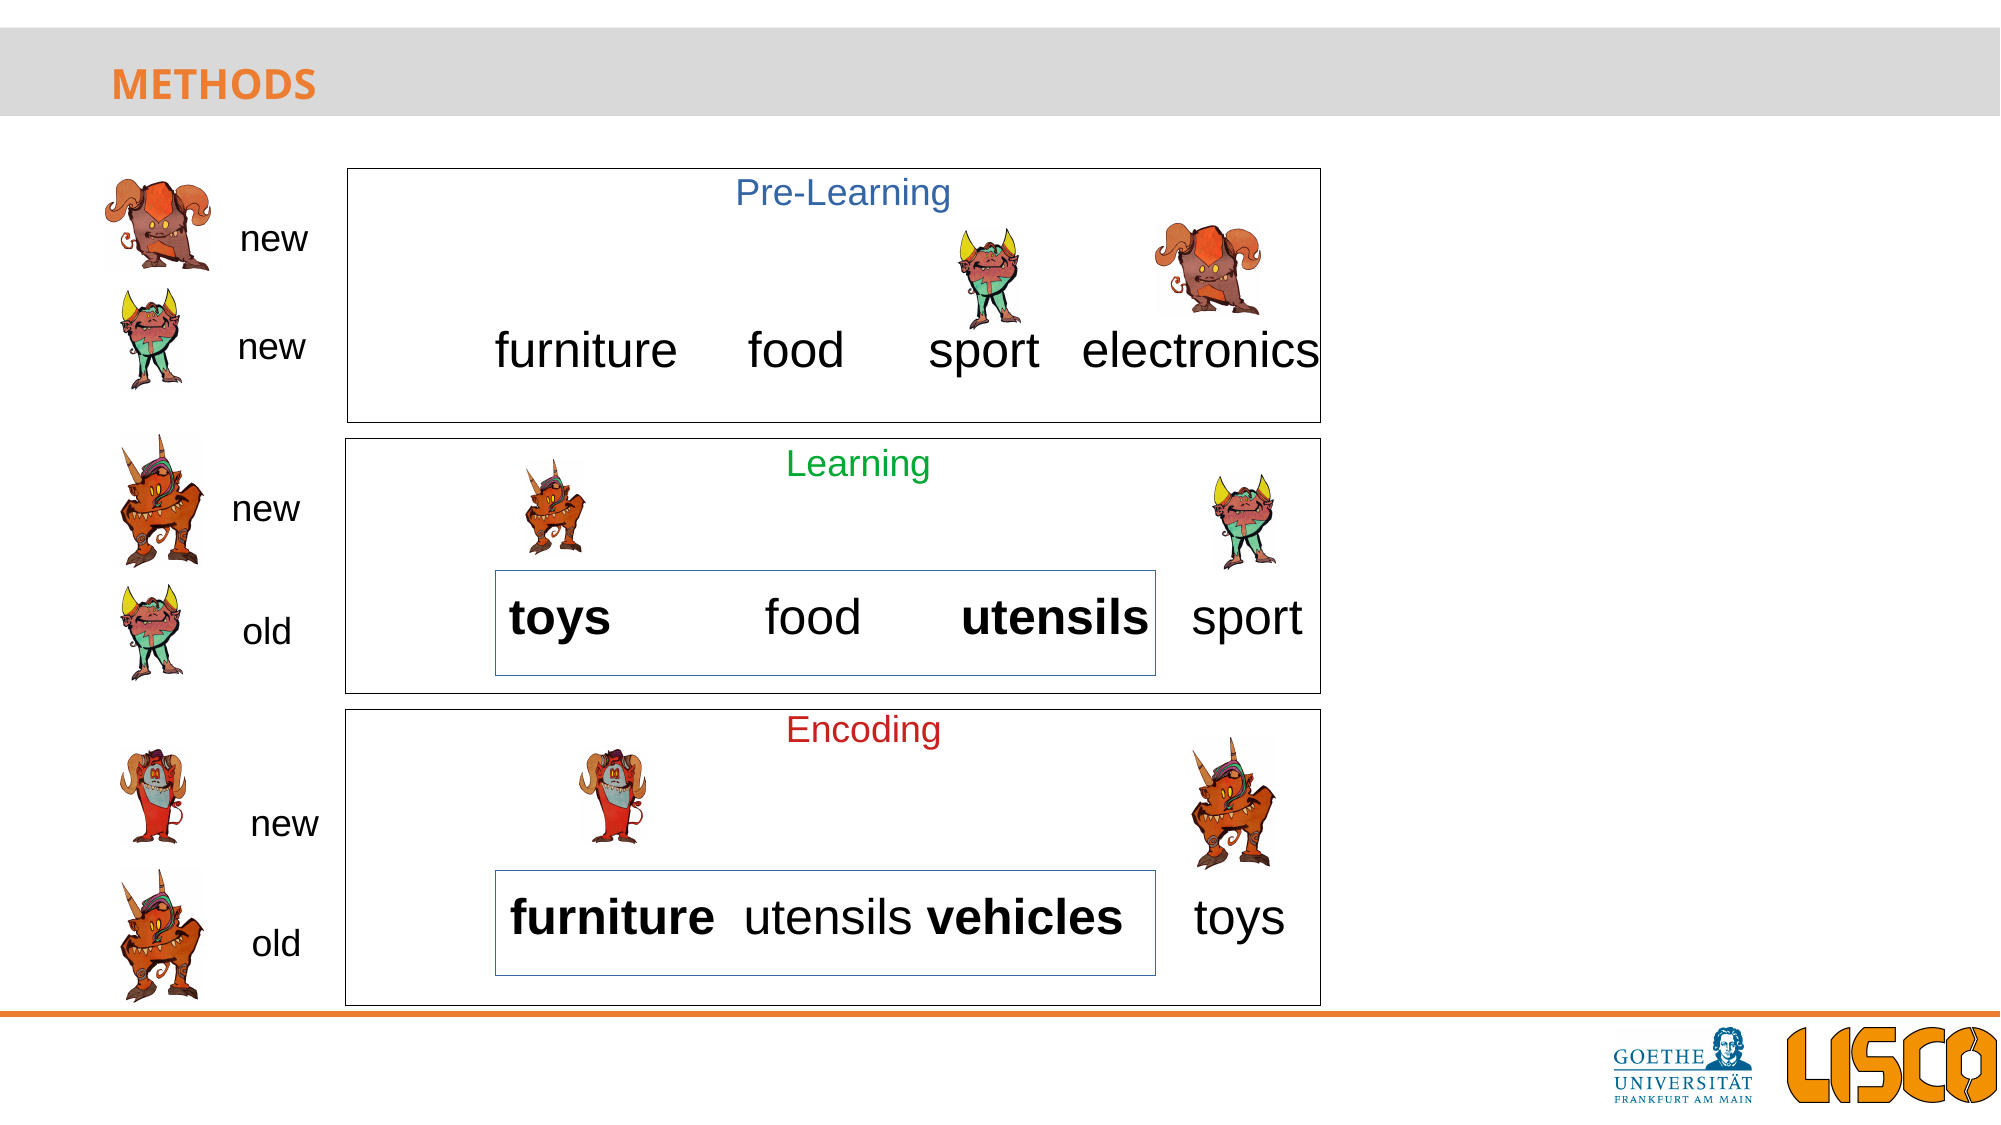

METHODS
Pre-Learning
new
furniture food sport electronics
new
Learning
new
 toys food utensils sport
old
Encoding
new
furniture utensils vehicles toys
old